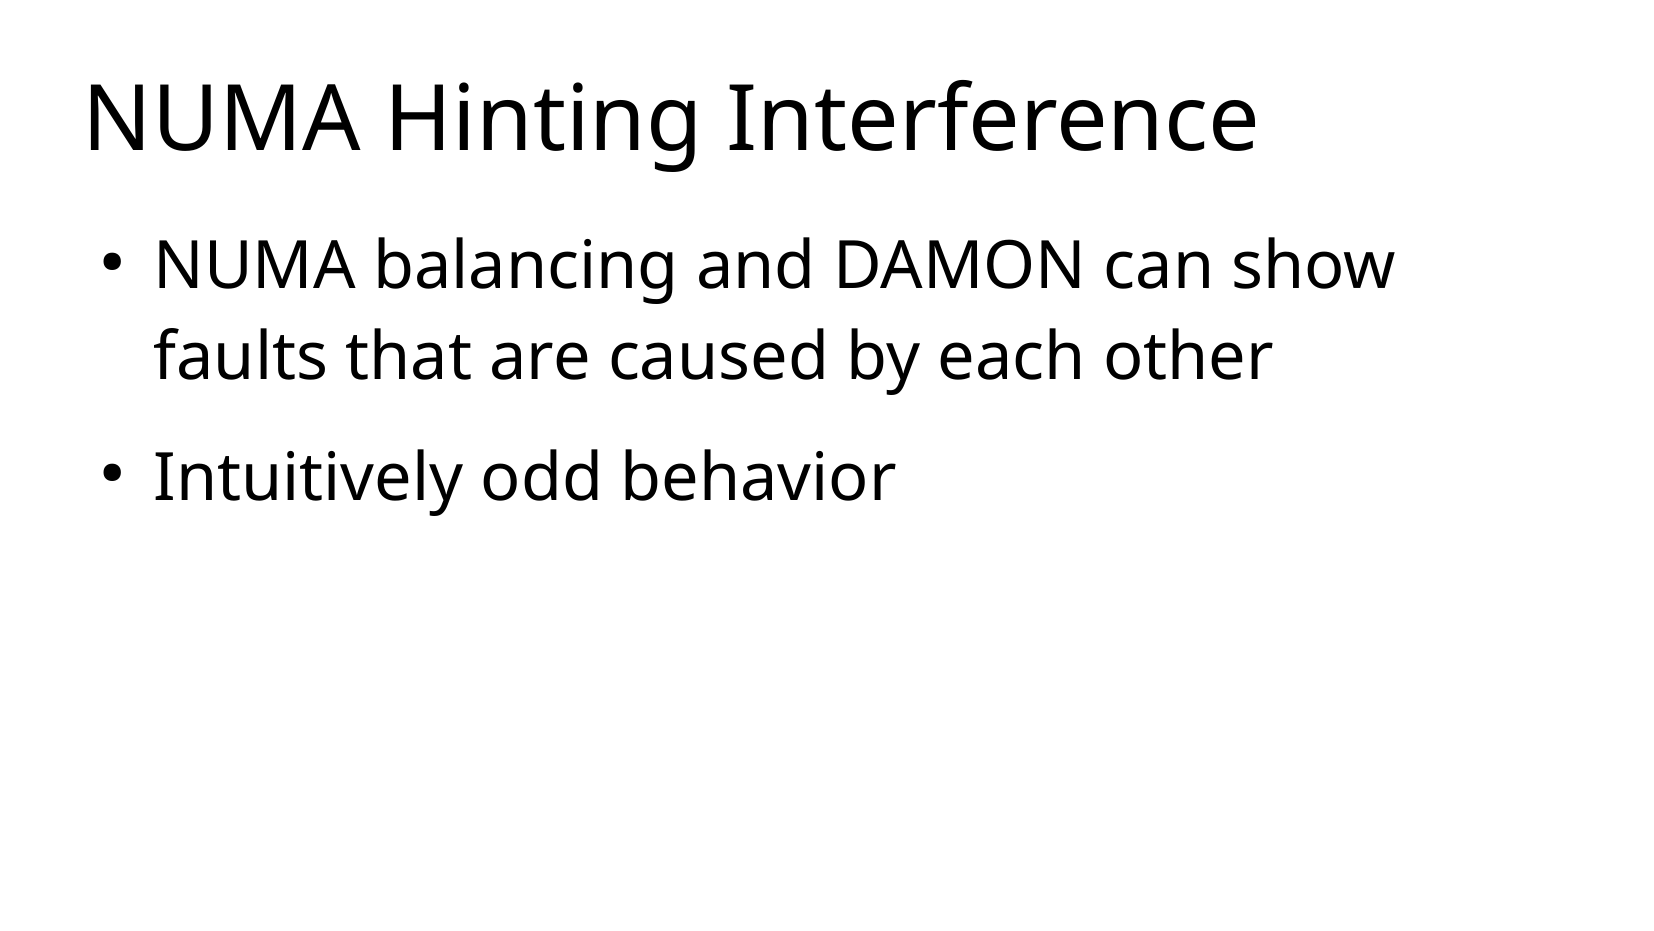

# NUMA Hinting Interference
NUMA balancing and DAMON can show faults that are caused by each other
Intuitively odd behavior